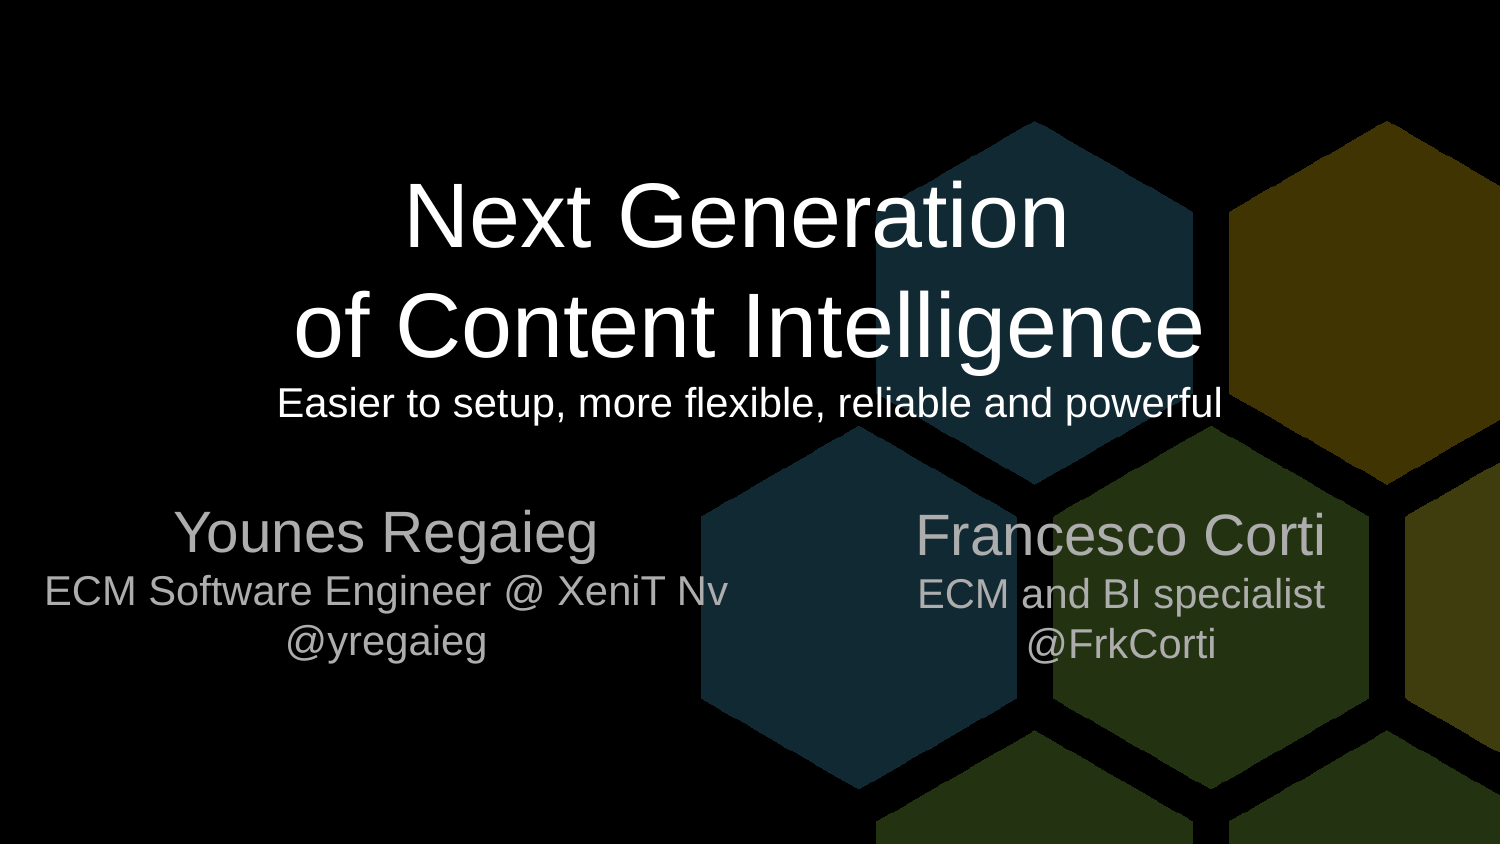

# Next Generation of Content Intelligence Easier to setup, more flexible, reliable and powerful
Younes Regaieg
ECM Software Engineer @ XeniT Nv
@yregaieg
Francesco Corti
ECM and BI specialist
@FrkCorti